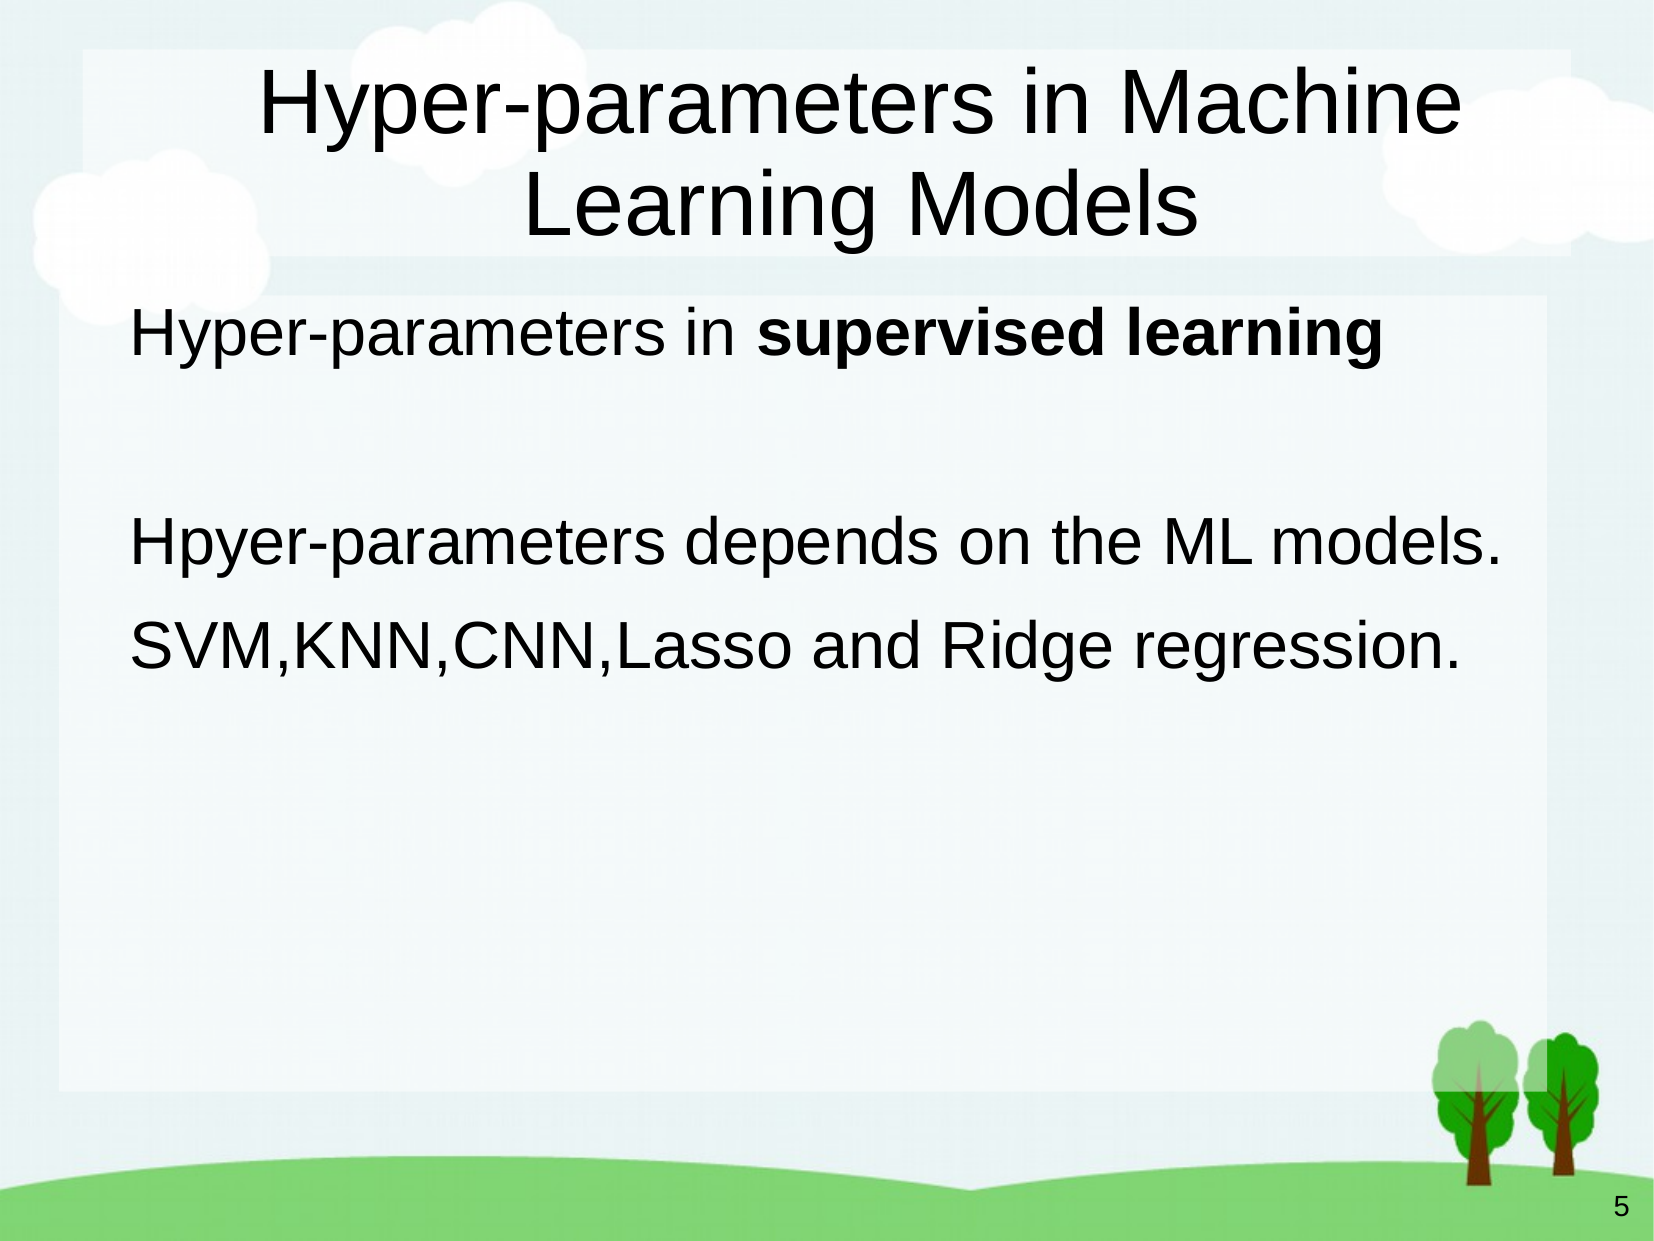

# Hyper-parameters in Machine Learning Models
Hyper-parameters in supervised learning
Hpyer-parameters depends on the ML models.
SVM,KNN,CNN,Lasso and Ridge regression.
5